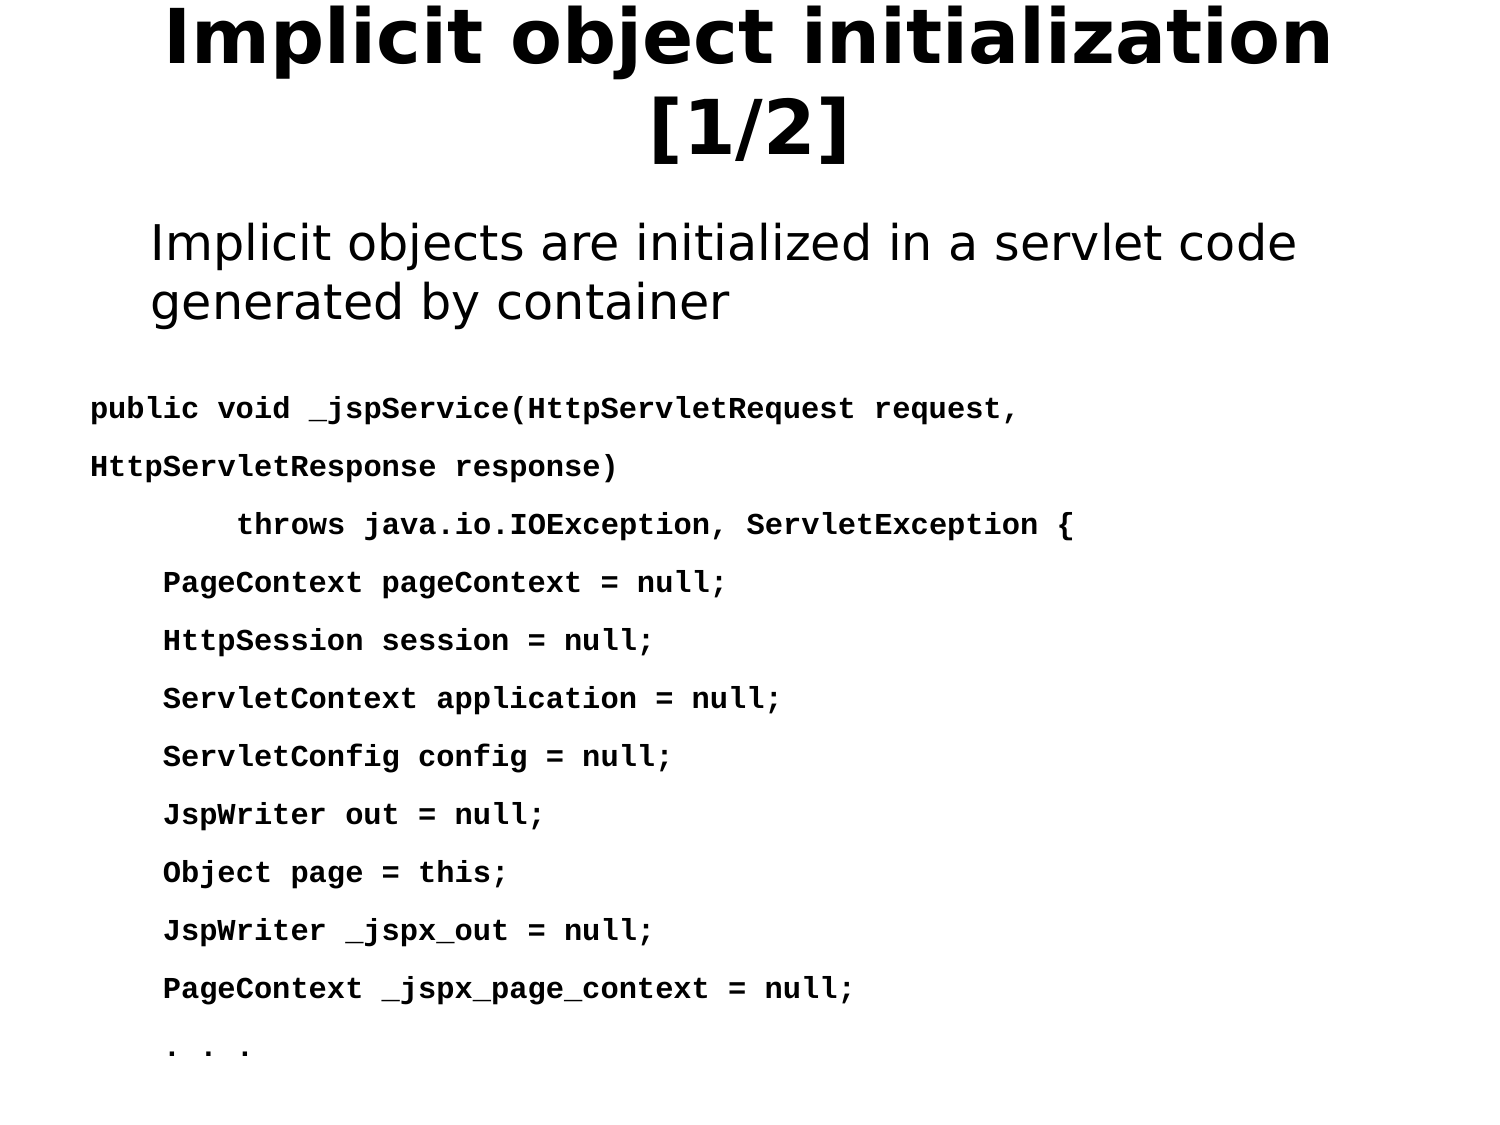

# Implicit object initialization [1/2]
	Implicit objects are initialized in a servlet code generated by container
public void _jspService(HttpServletRequest request,
HttpServletResponse response)
 throws java.io.IOException, ServletException {
 PageContext pageContext = null;
 HttpSession session = null;
 ServletContext application = null;
 ServletConfig config = null;
 JspWriter out = null;
 Object page = this;
 JspWriter _jspx_out = null;
 PageContext _jspx_page_context = null;
 . . .